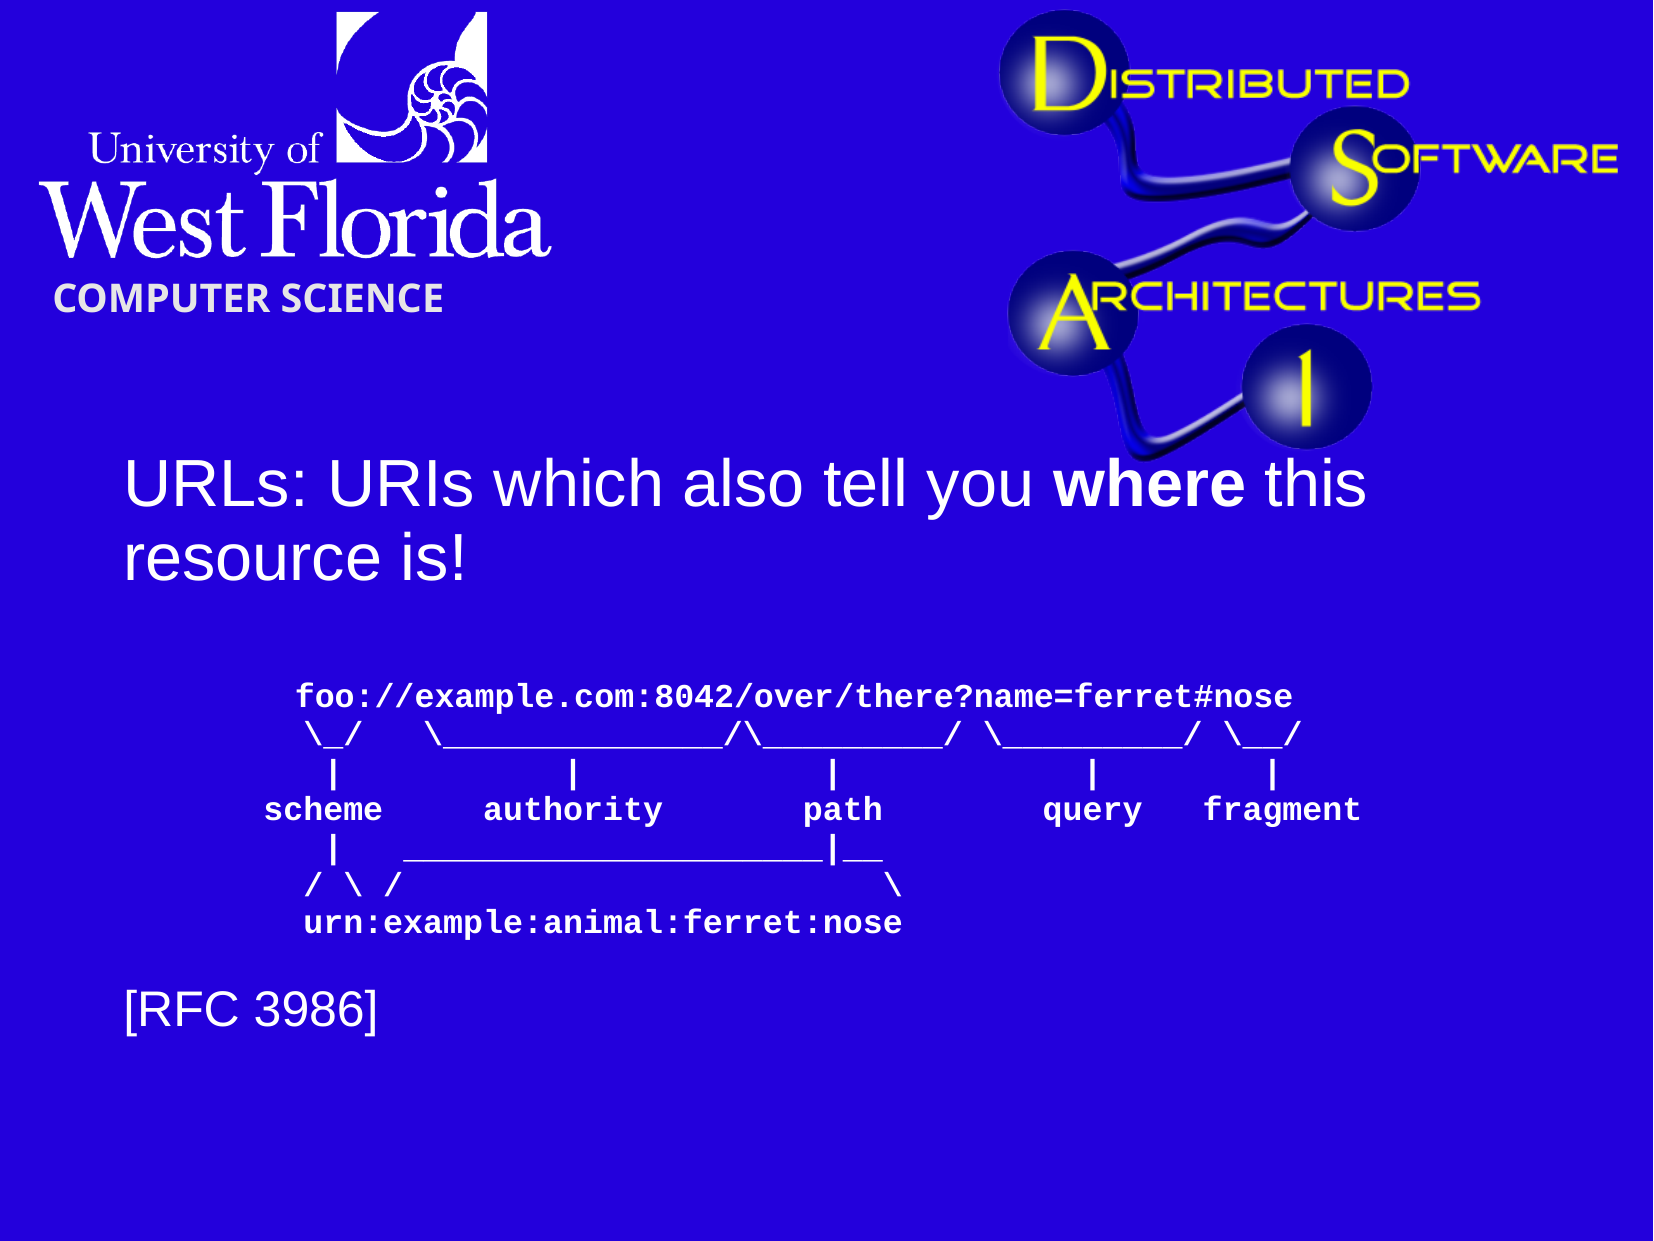

COMPUTER SCIENCE
URLs: URIs which also tell you where this resource is!
 foo://example.com:8042/over/there?name=ferret#nose
 \_/ \______________/\_________/ \_________/ \__/
 | | | | |
 scheme authority path query fragment
 | _____________________|__
 / \ / \
 urn:example:animal:ferret:nose
[RFC 3986]